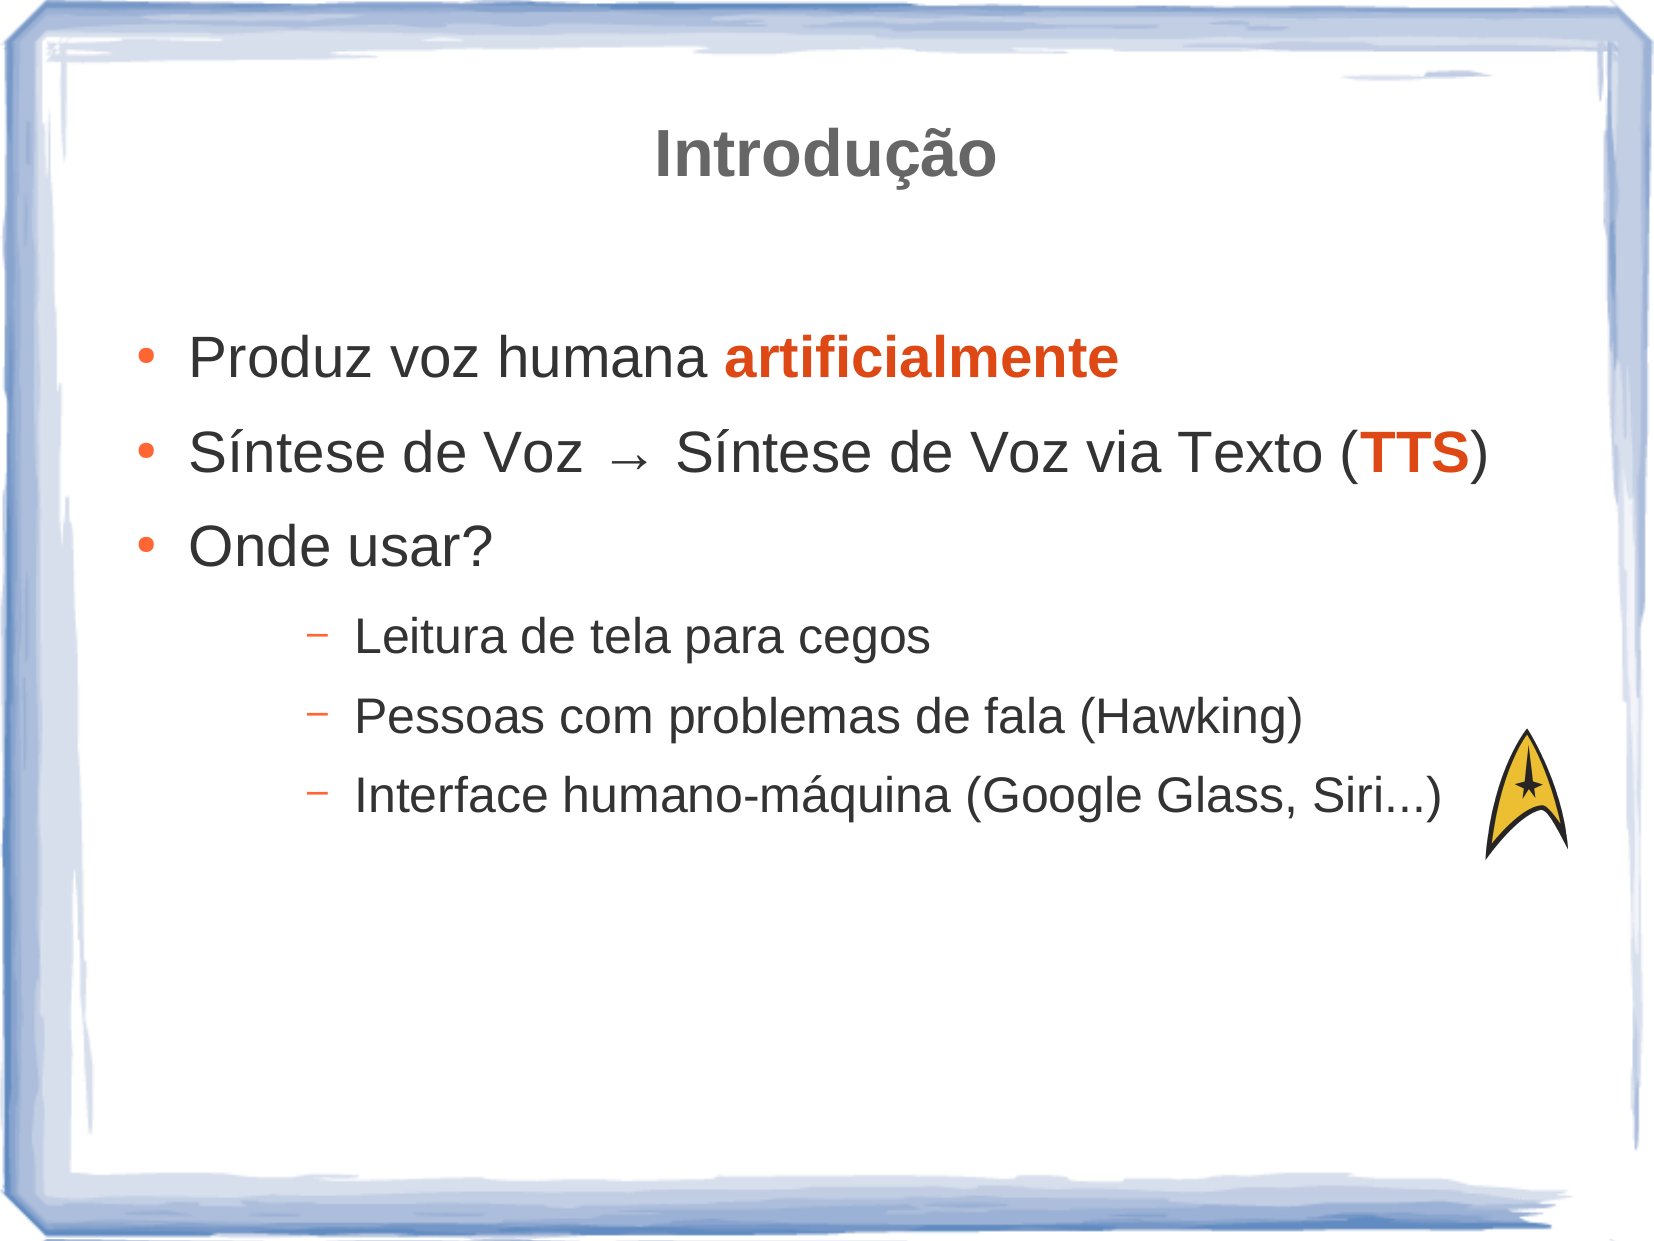

# Introdução
Produz voz humana artificialmente
Síntese de Voz → Síntese de Voz via Texto (TTS)
Onde usar?
Leitura de tela para cegos
Pessoas com problemas de fala (Hawking)
Interface humano-máquina (Google Glass, Siri...)